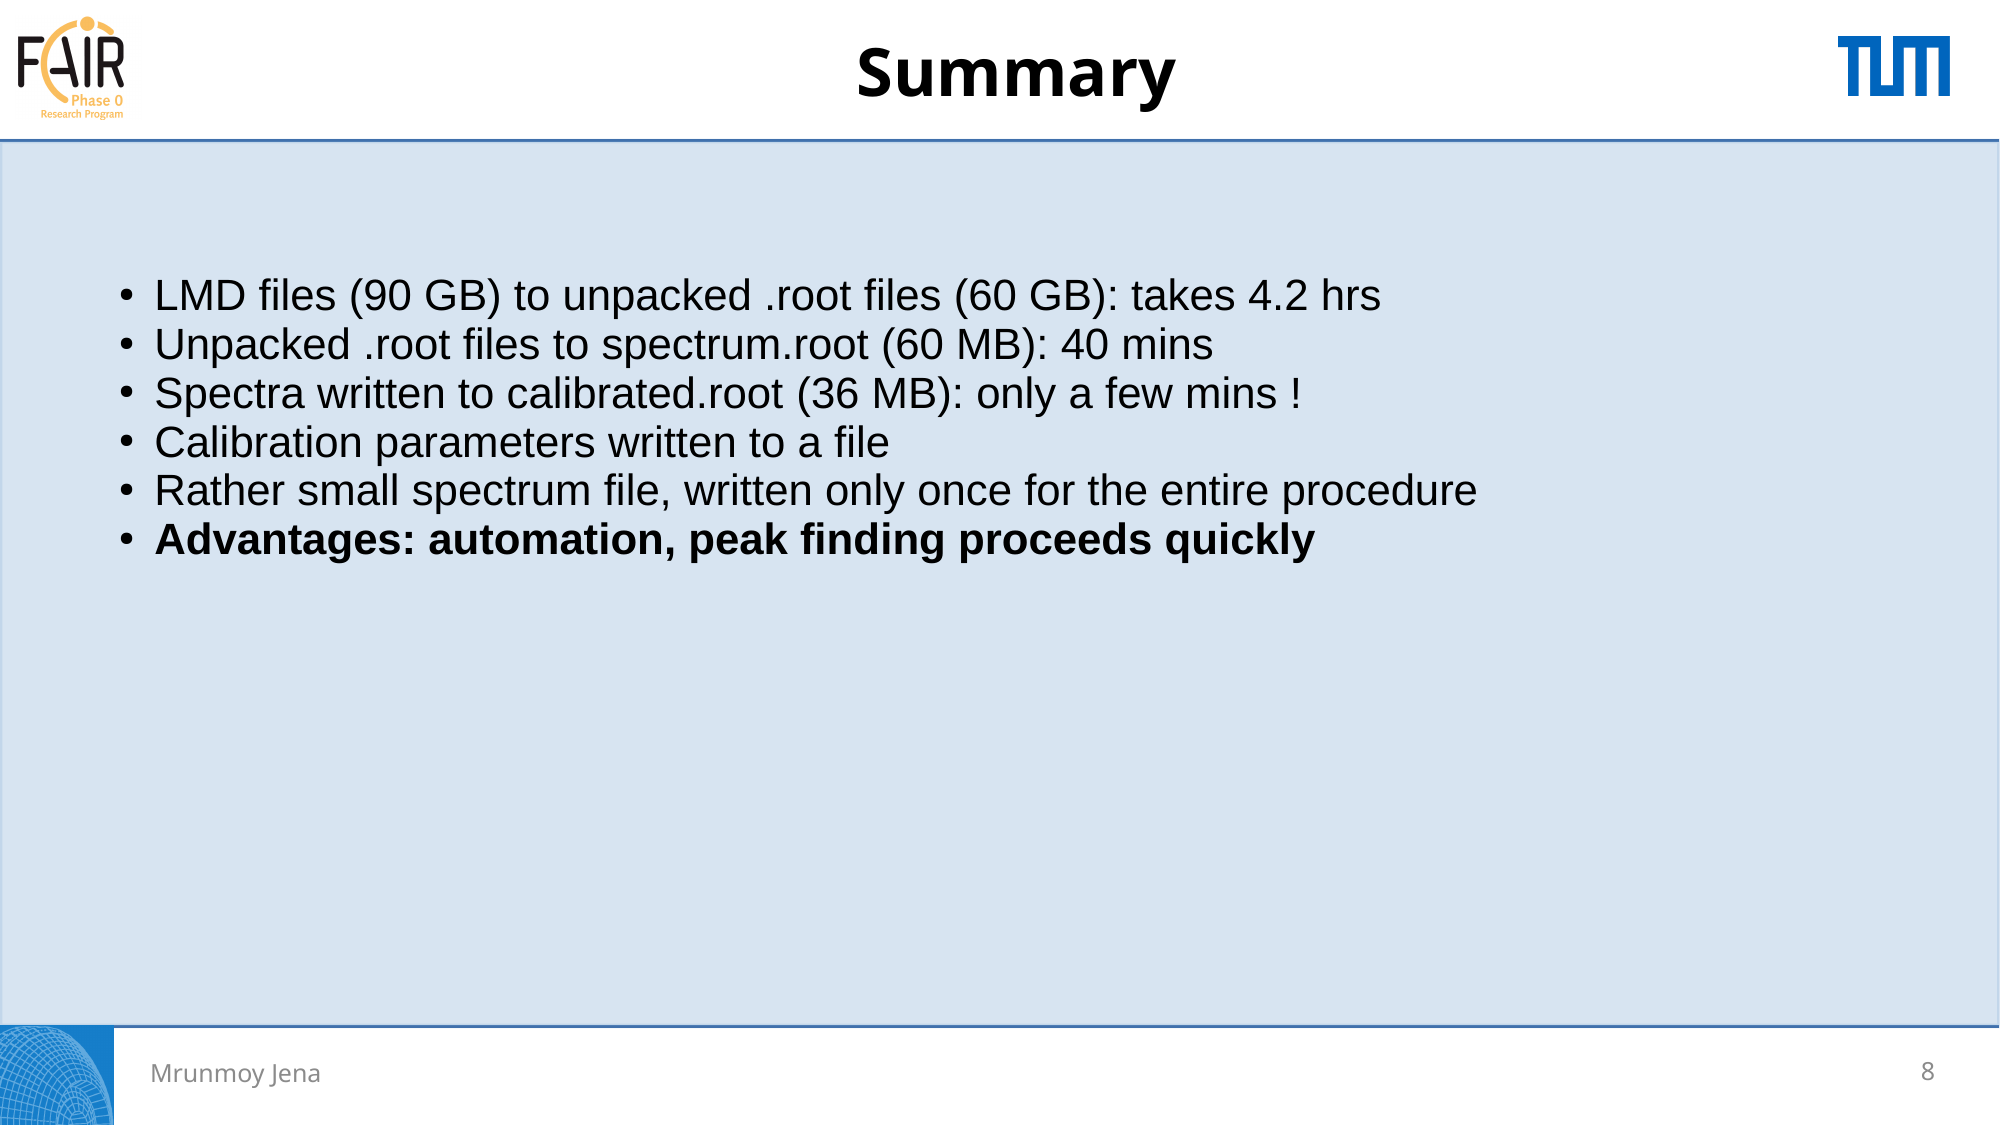

Summary
LMD files (90 GB) to unpacked .root files (60 GB): takes 4.2 hrs
Unpacked .root files to spectrum.root (60 MB): 40 mins
Spectra written to calibrated.root (36 MB): only a few mins !
Calibration parameters written to a file
Rather small spectrum file, written only once for the entire procedure
Advantages: automation, peak finding proceeds quickly
8